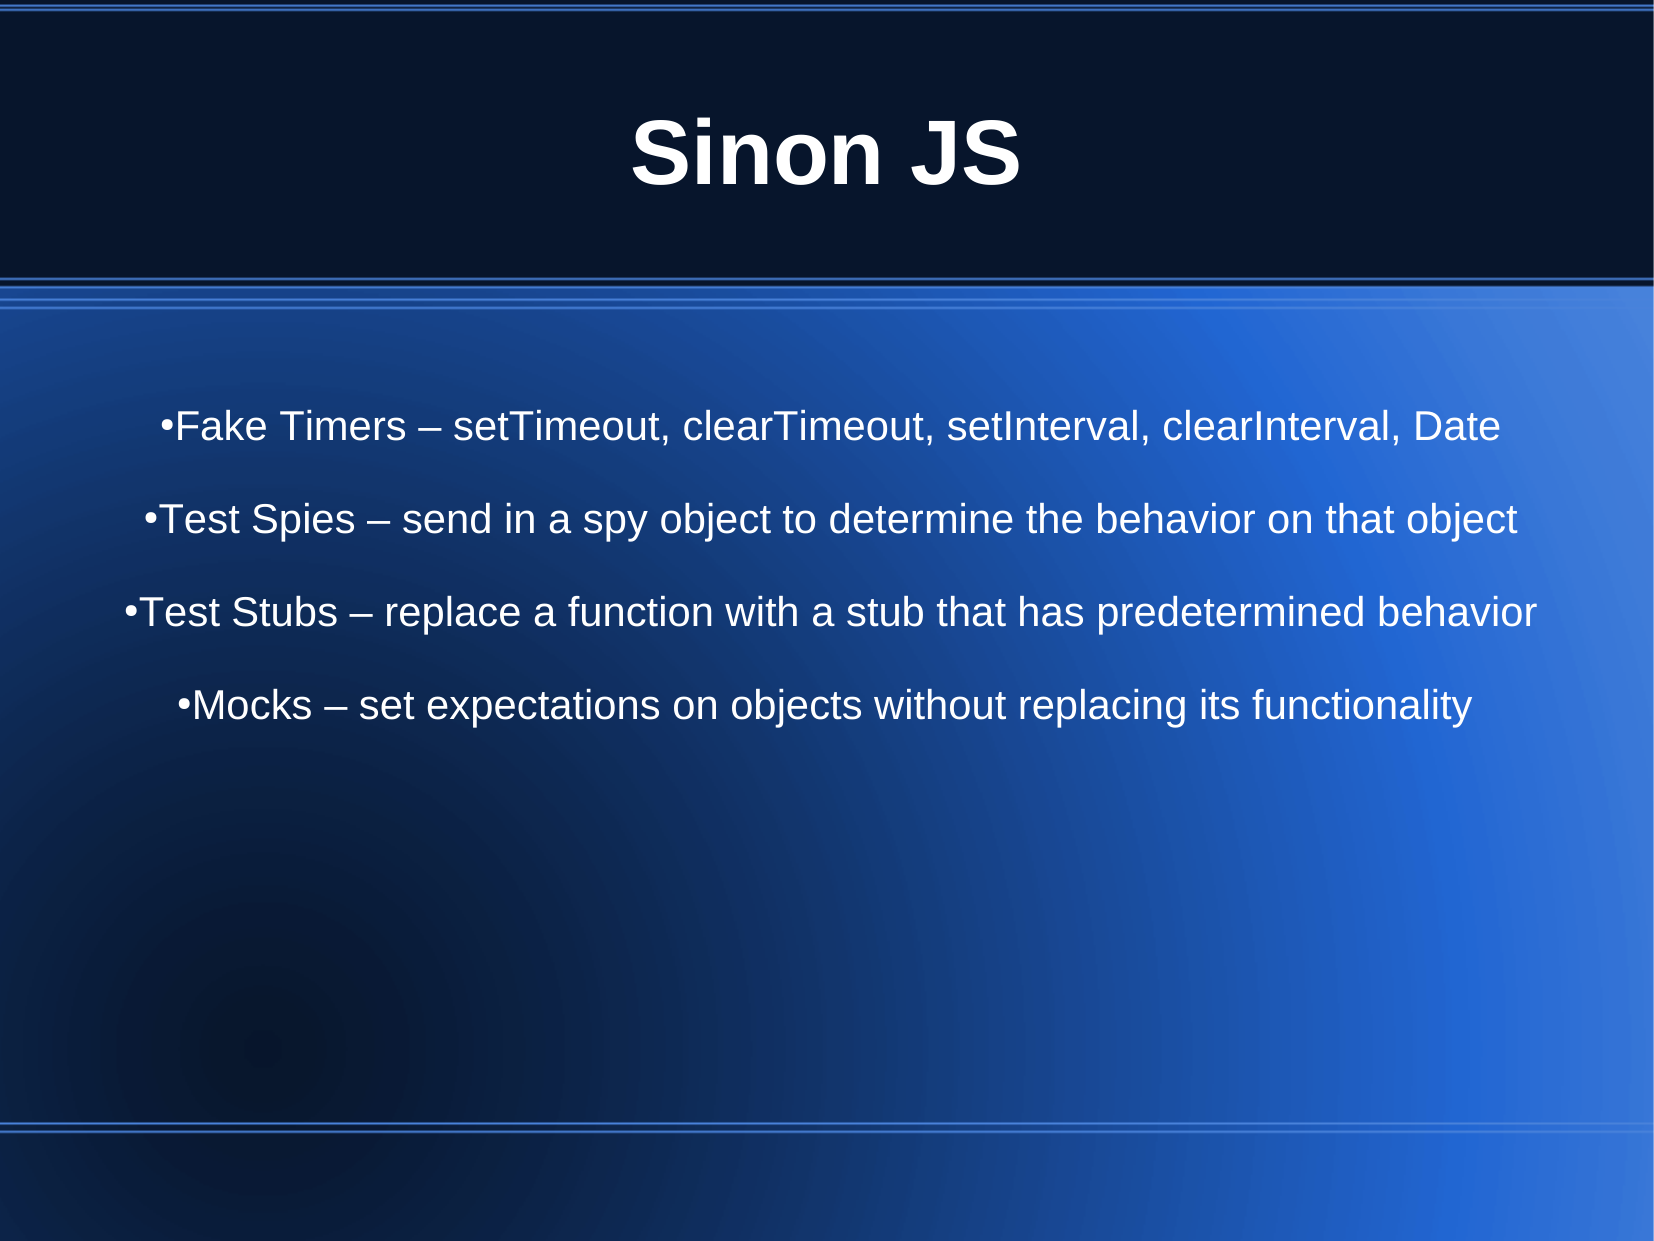

Sinon JS
# Fake Timers – setTimeout, clearTimeout, setInterval, clearInterval, Date
Test Spies – send in a spy object to determine the behavior on that object
Test Stubs – replace a function with a stub that has predetermined behavior
Mocks – set expectations on objects without replacing its functionality